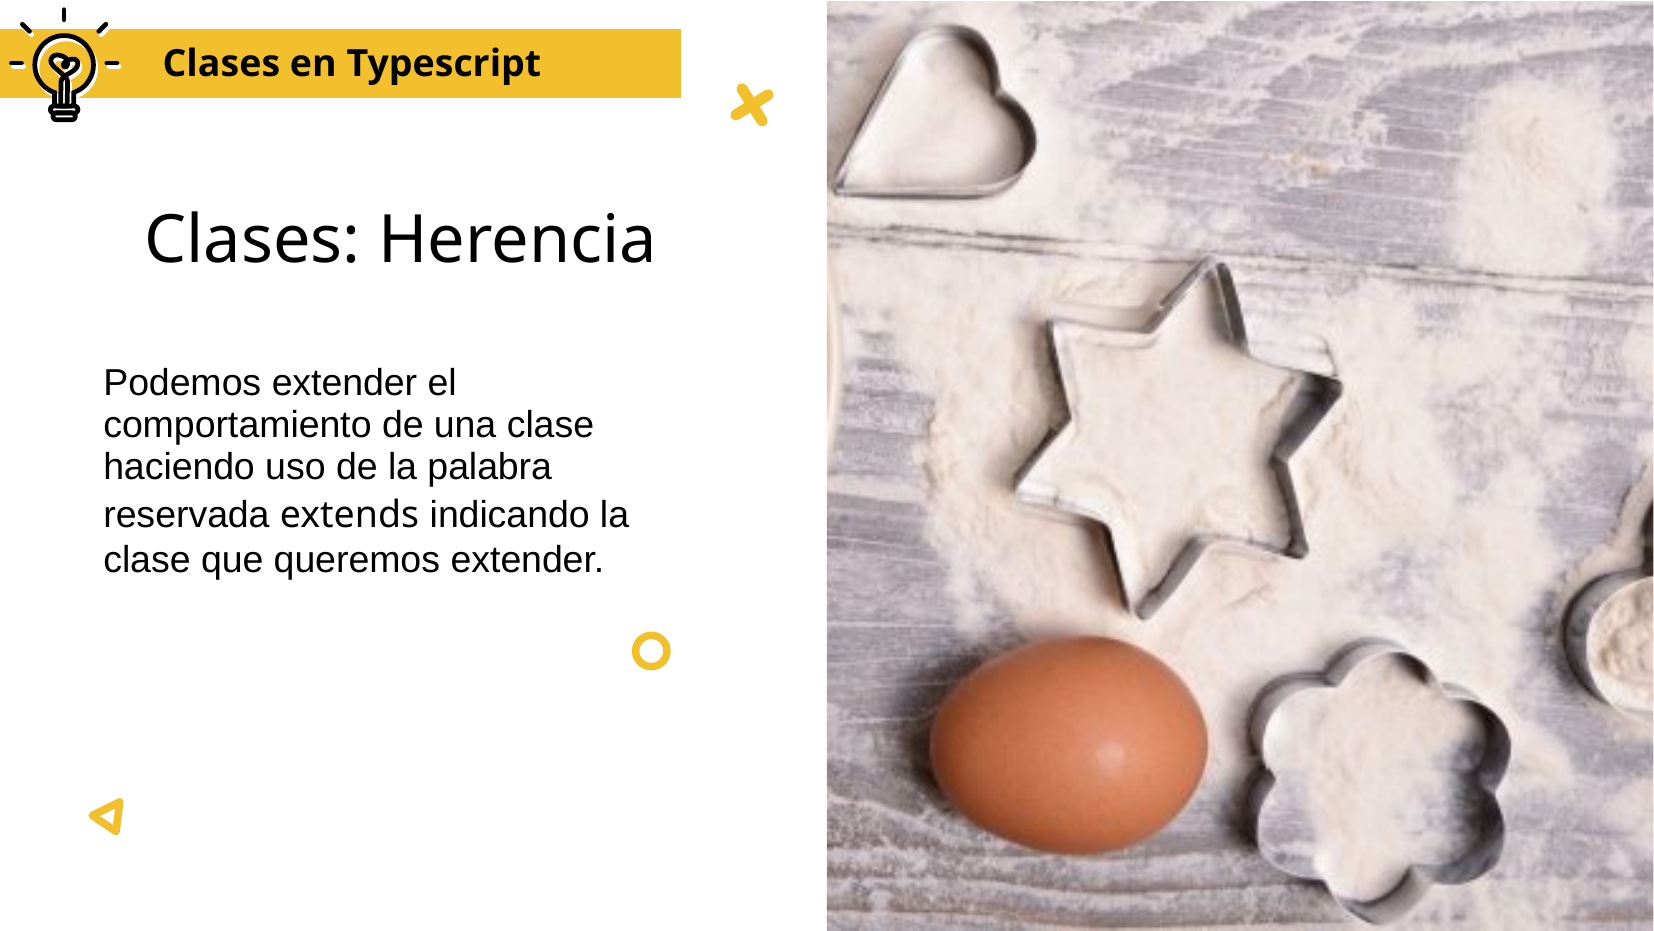

Clases en Typescript
Clases: Herencia
Podemos extender el comportamiento de una clase haciendo uso de la palabra reservada extends indicando la clase que queremos extender.